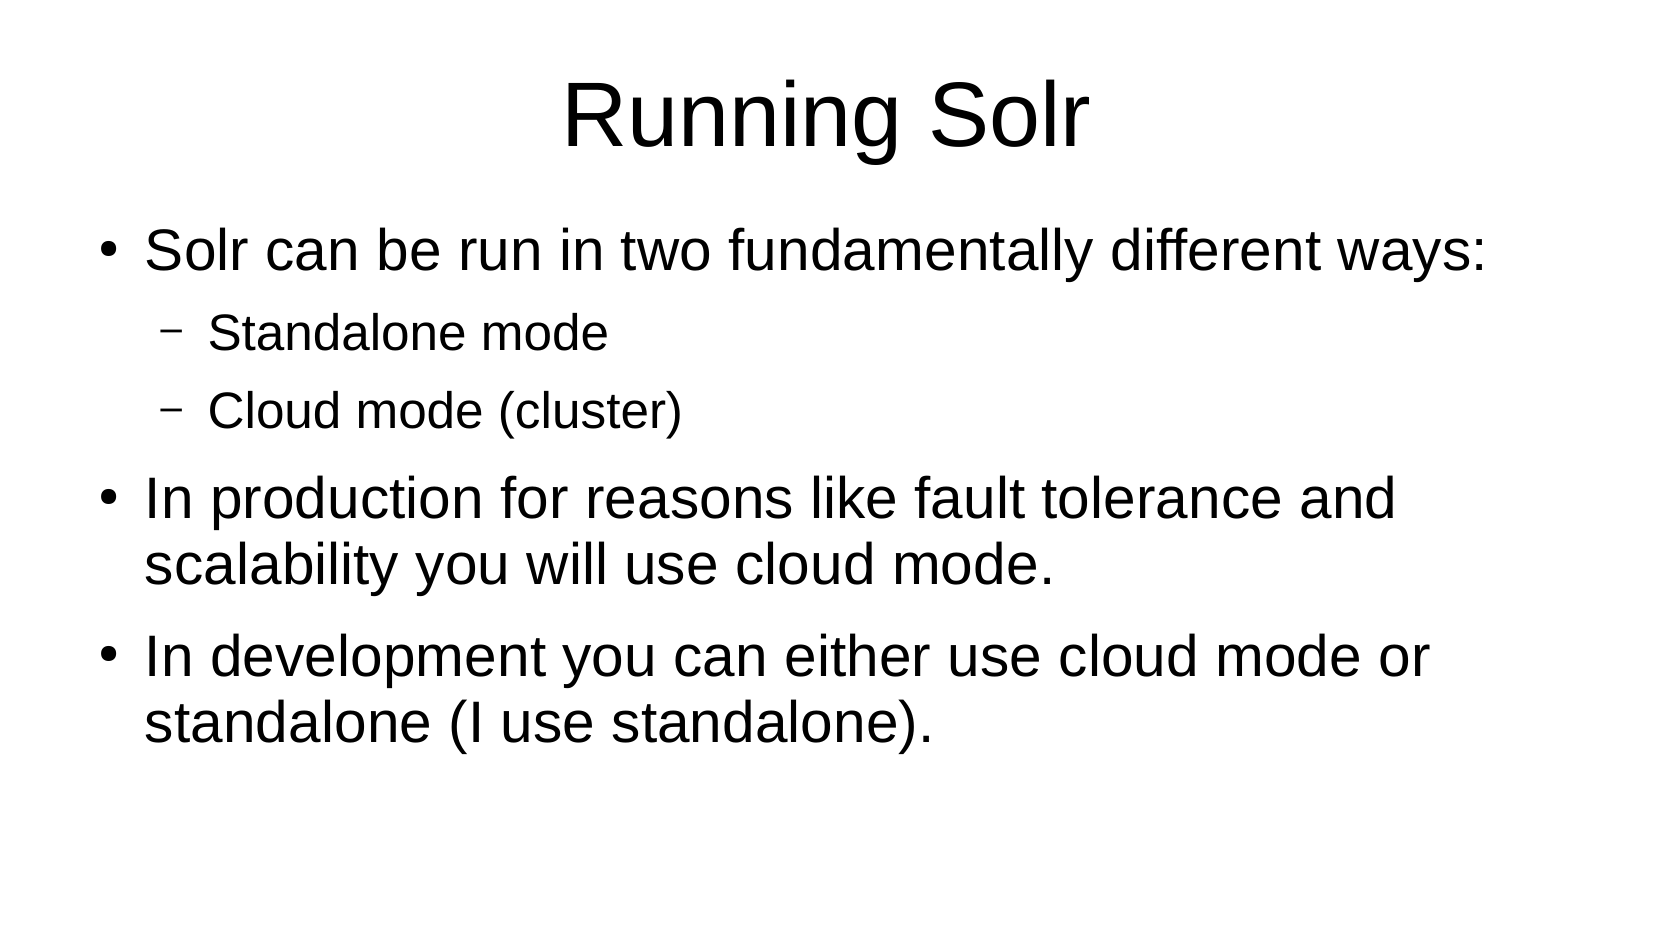

# Running Solr
Solr can be run in two fundamentally different ways:
Standalone mode
Cloud mode (cluster)
In production for reasons like fault tolerance and scalability you will use cloud mode.
In development you can either use cloud mode or standalone (I use standalone).